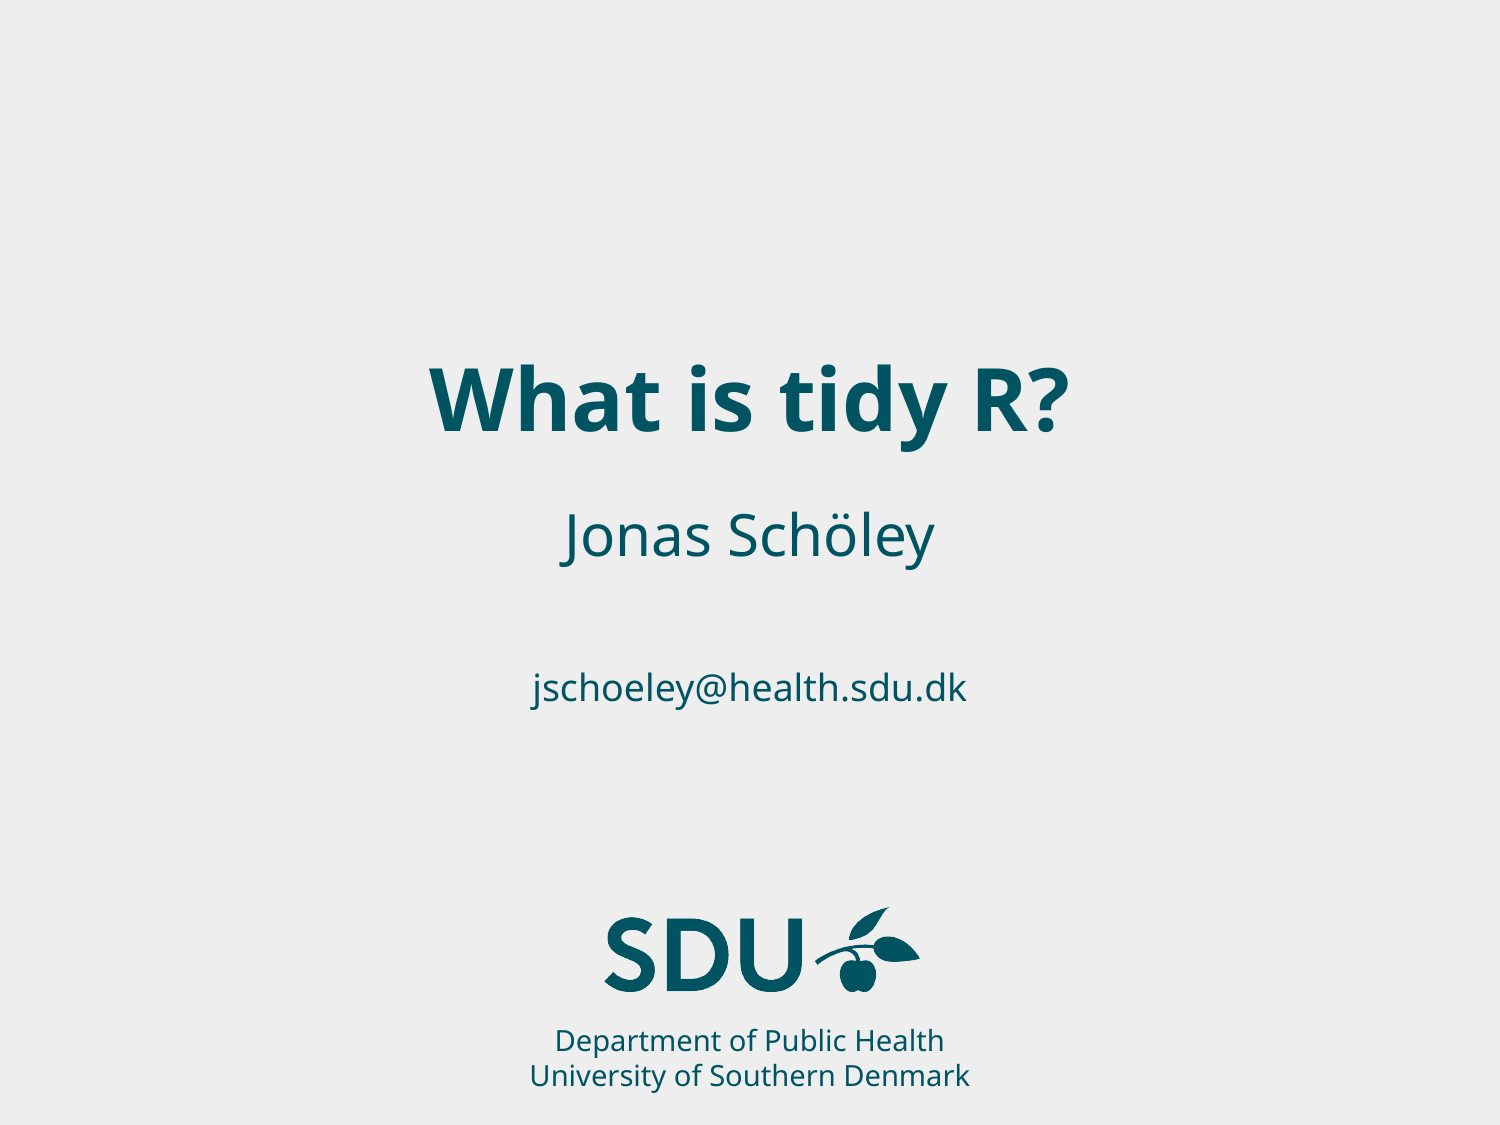

# What is tidy R?
Jonas Schöley
jschoeley@health.sdu.dk
Department of Public Health
University of Southern Denmark